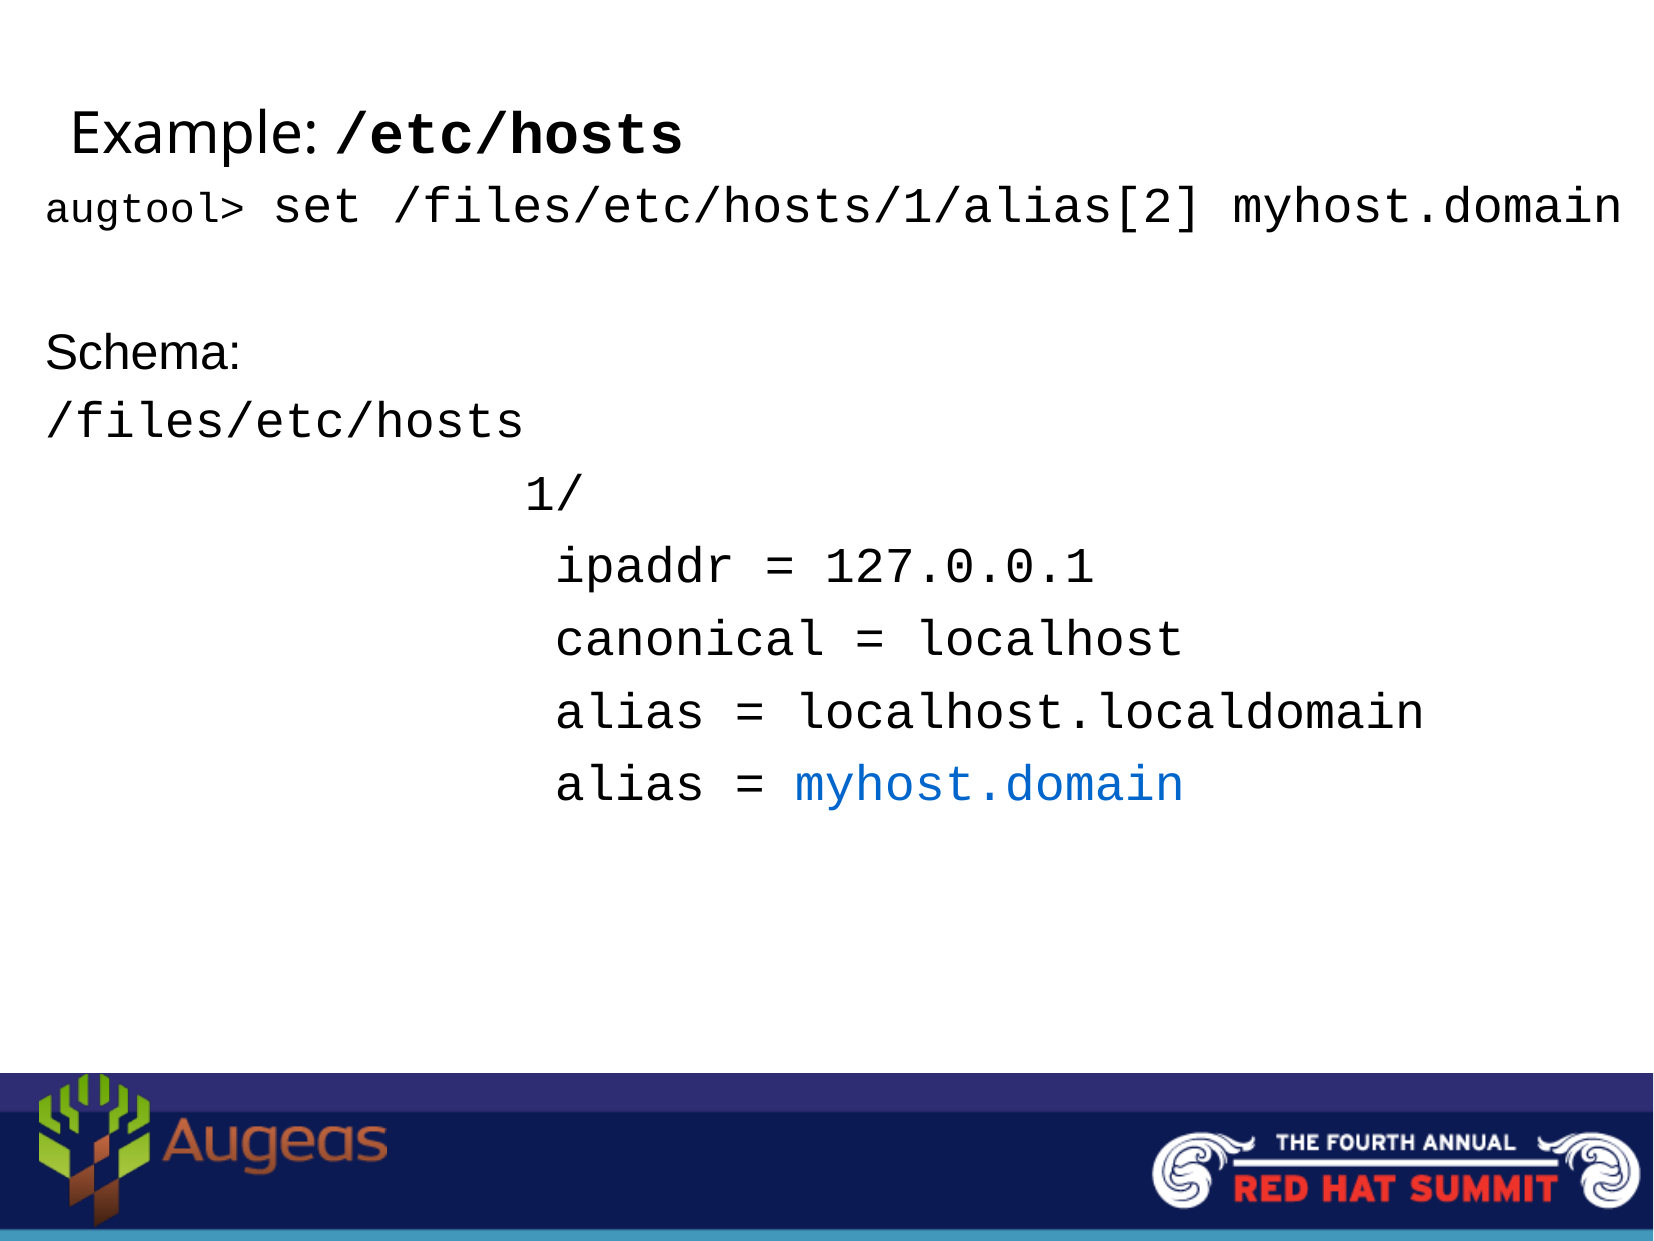

# Example: /etc/hosts
augtool> set /files/etc/hosts/1/alias[2] myhost.domain
Schema:
/files/etc/hosts
 1/
 ipaddr = 127.0.0.1
 canonical = localhost
 alias = localhost.localdomain
 alias = myhost.domain